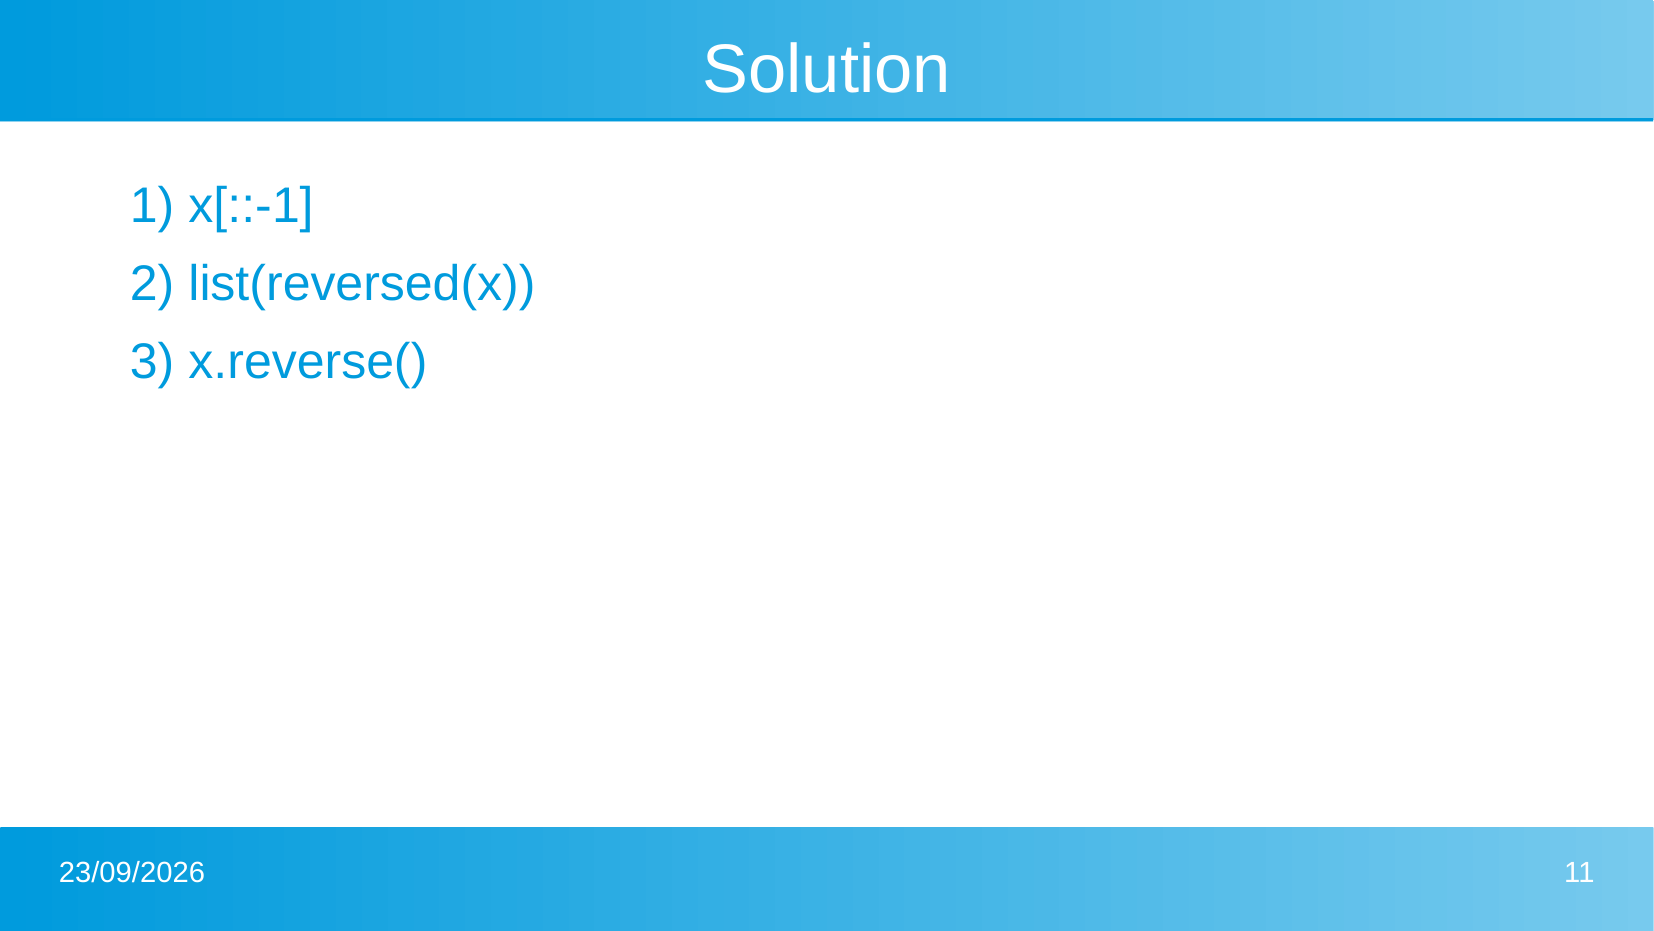

# Solution
1) x[::-1]
2) list(reversed(x))
3) x.reverse()
11